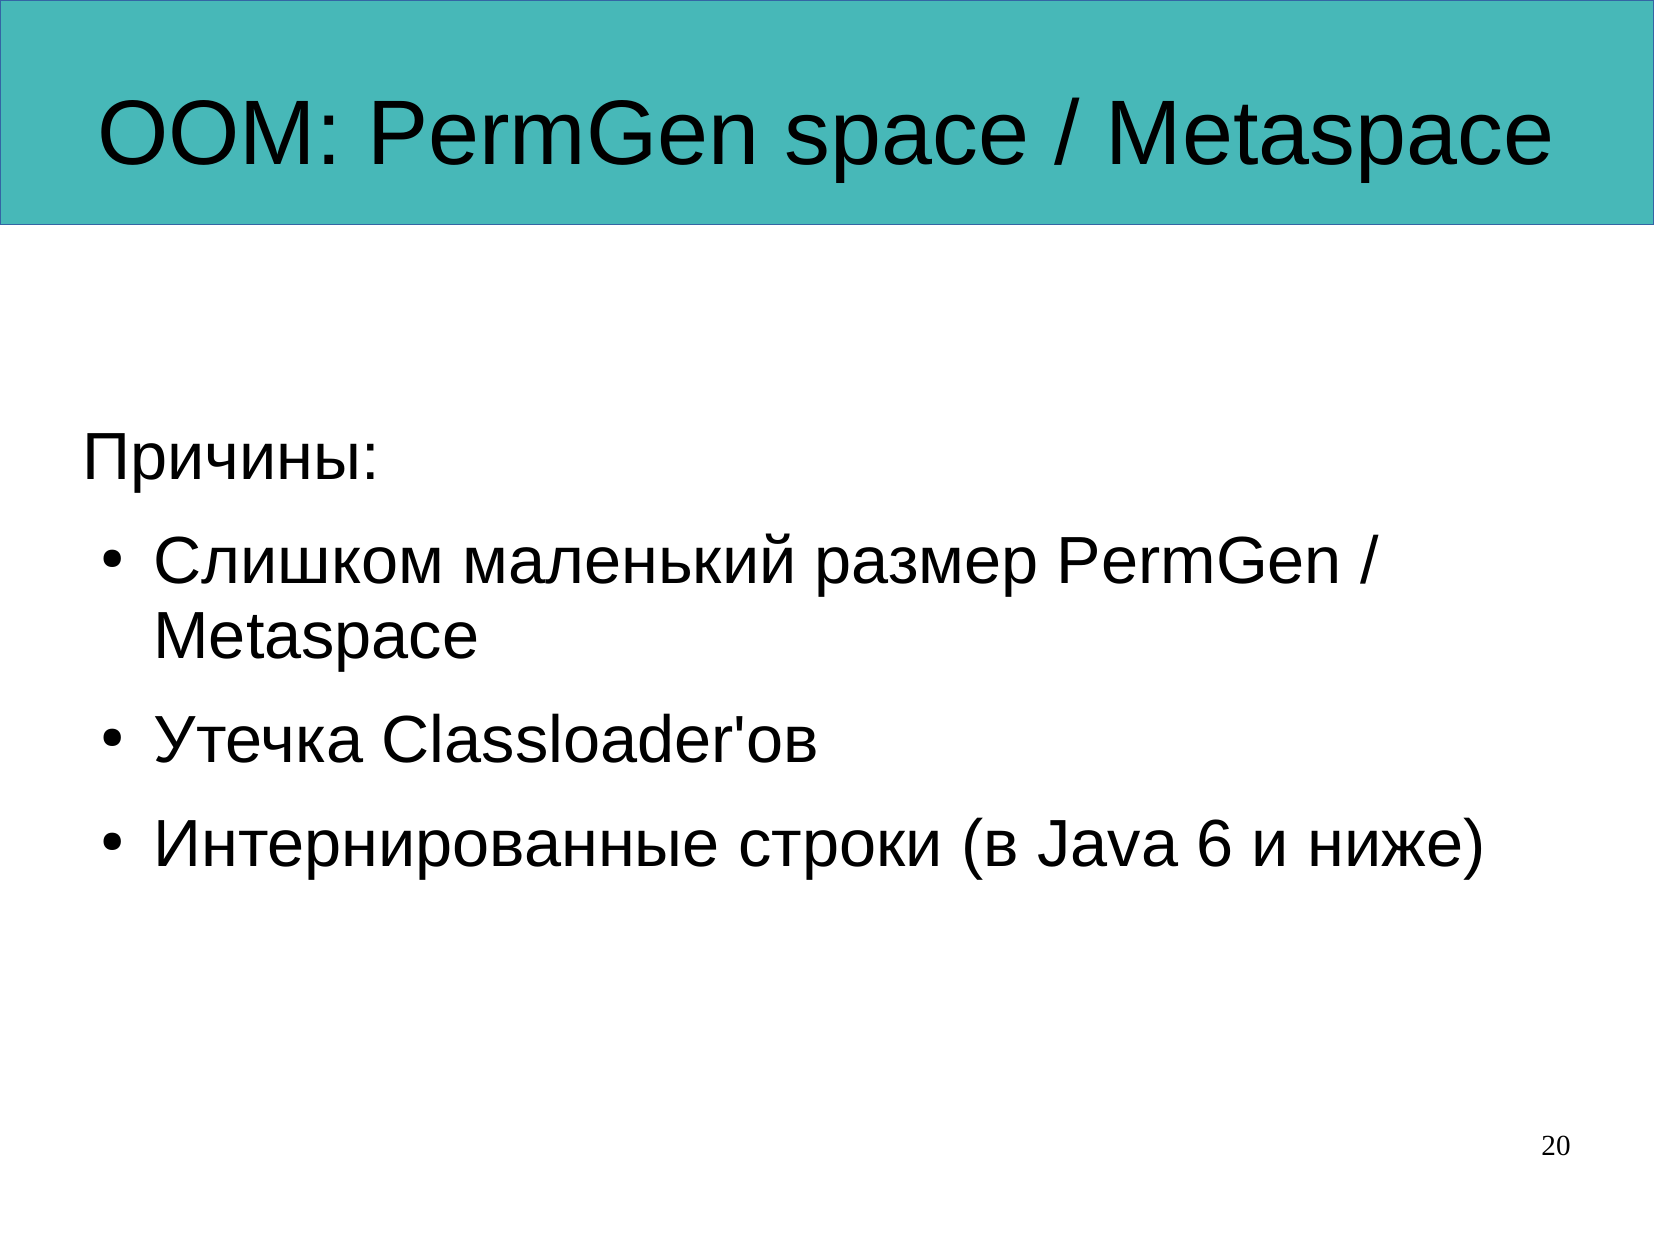

# OOM: PermGen space / Metaspace
Причины:
Слишком маленький размер PermGen / Metaspace
Утечка Classloader'ов
Интернированные строки (в Java 6 и ниже)
20